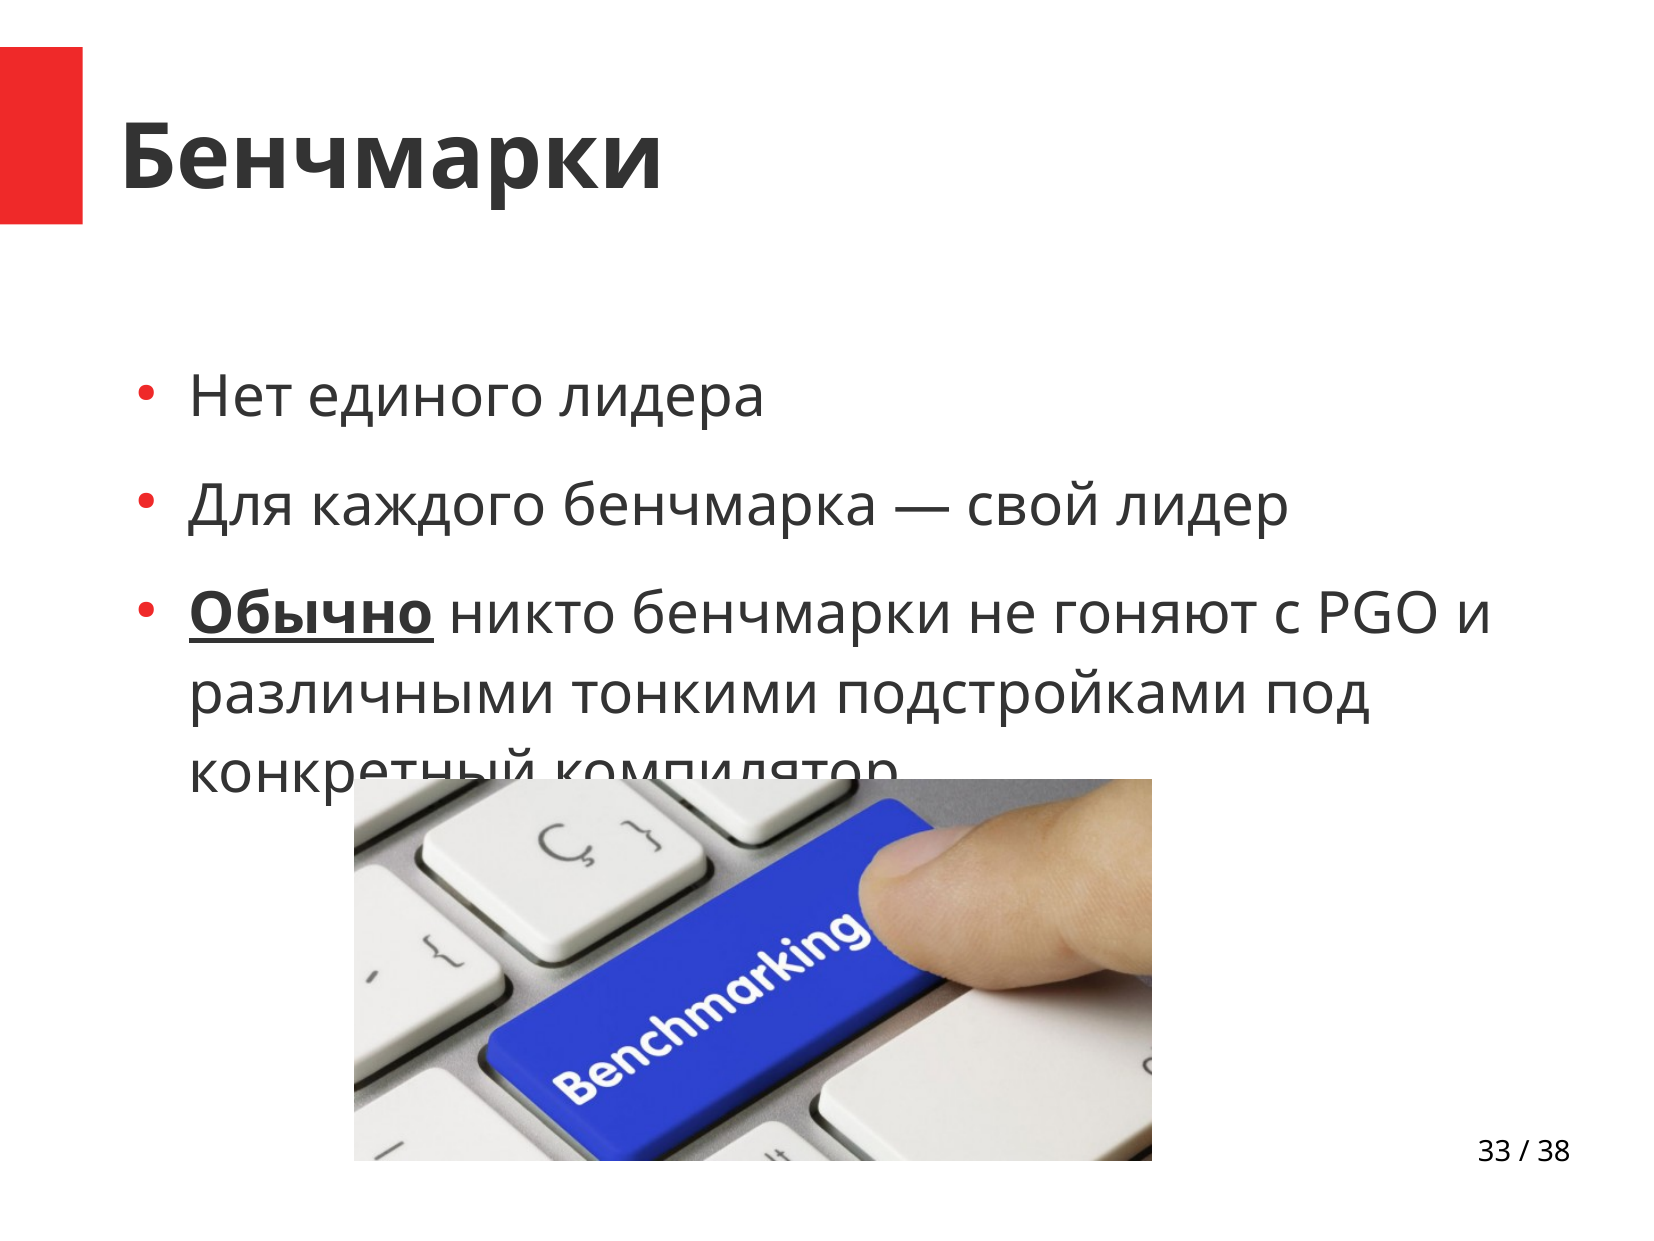

# Бенчмарки
Нет единого лидера
Для каждого бенчмарка — свой лидер
Обычно никто бенчмарки не гоняют с PGO и различными тонкими подстройками под конкретный компилятор
33